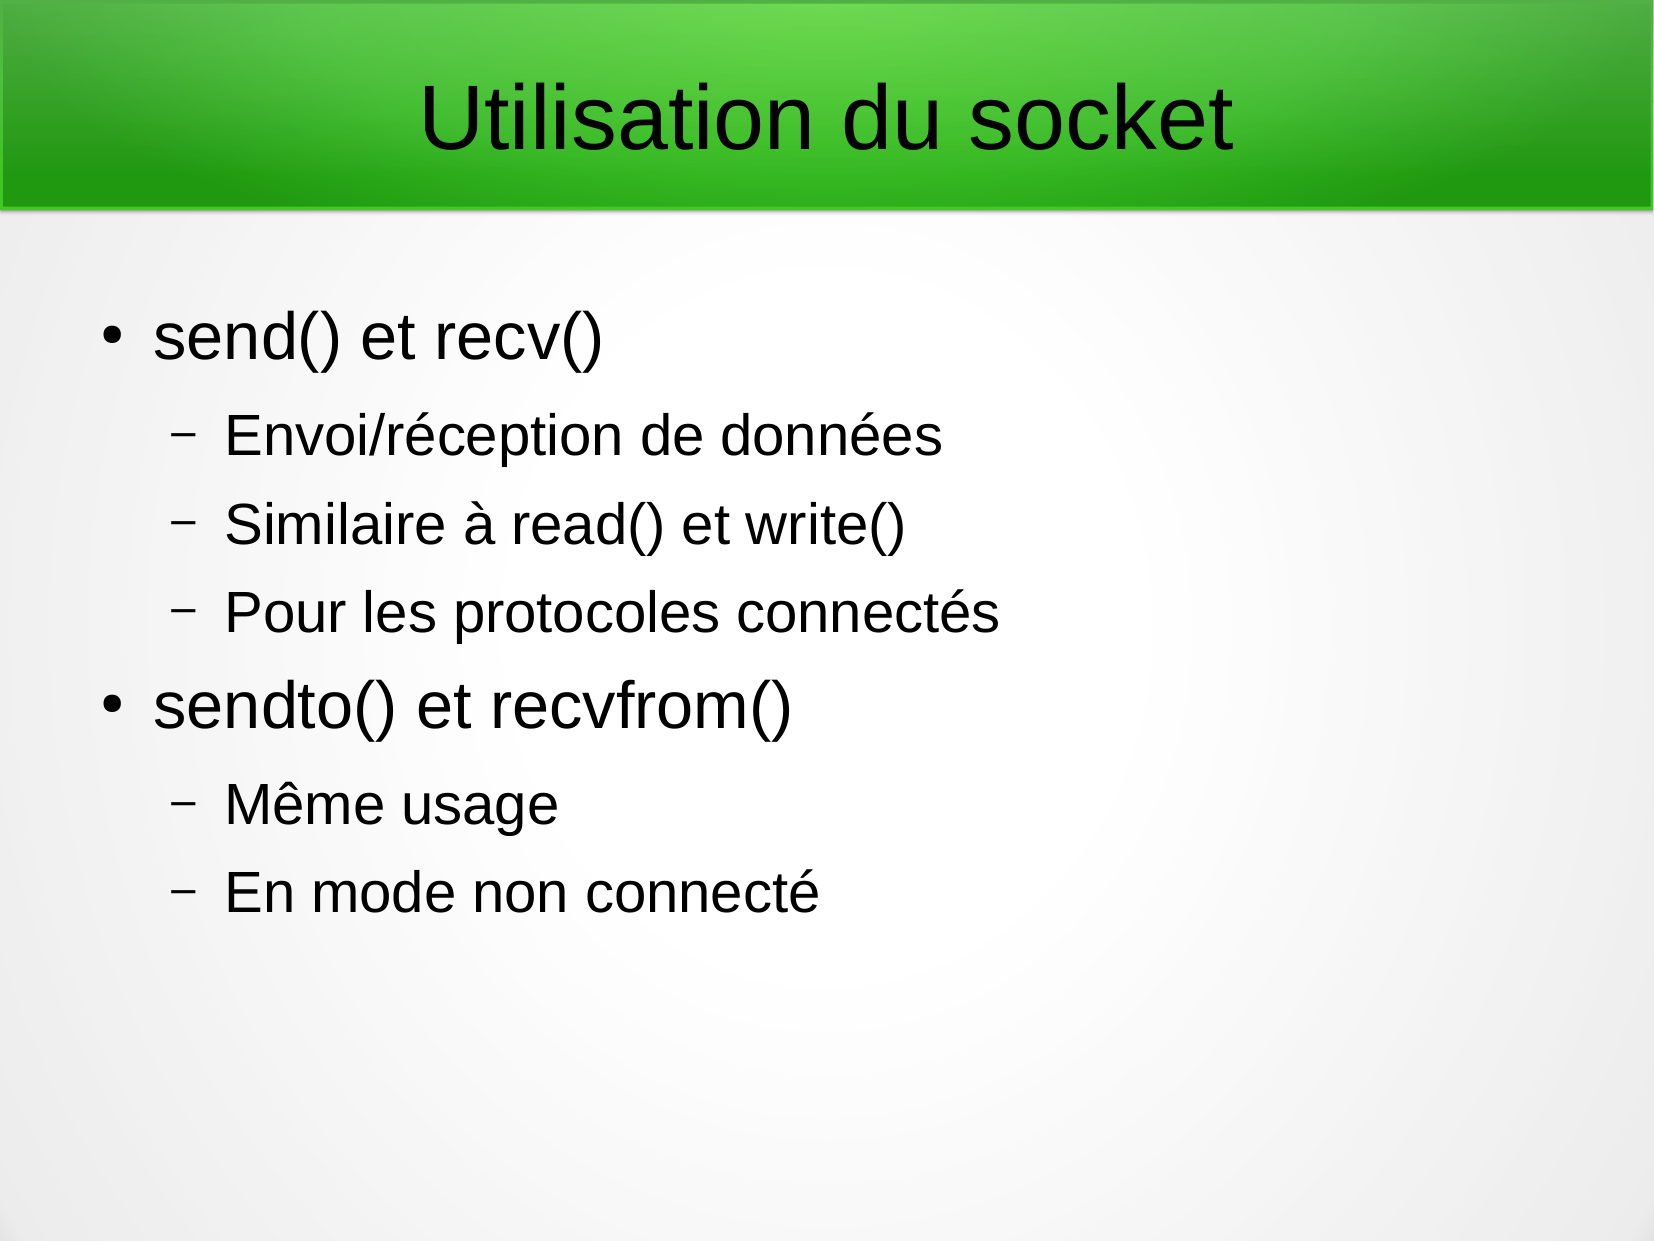

# Utilisation du socket
send() et recv()
Envoi/réception de données
Similaire à read() et write()
Pour les protocoles connectés
sendto() et recvfrom()
Même usage
En mode non connecté